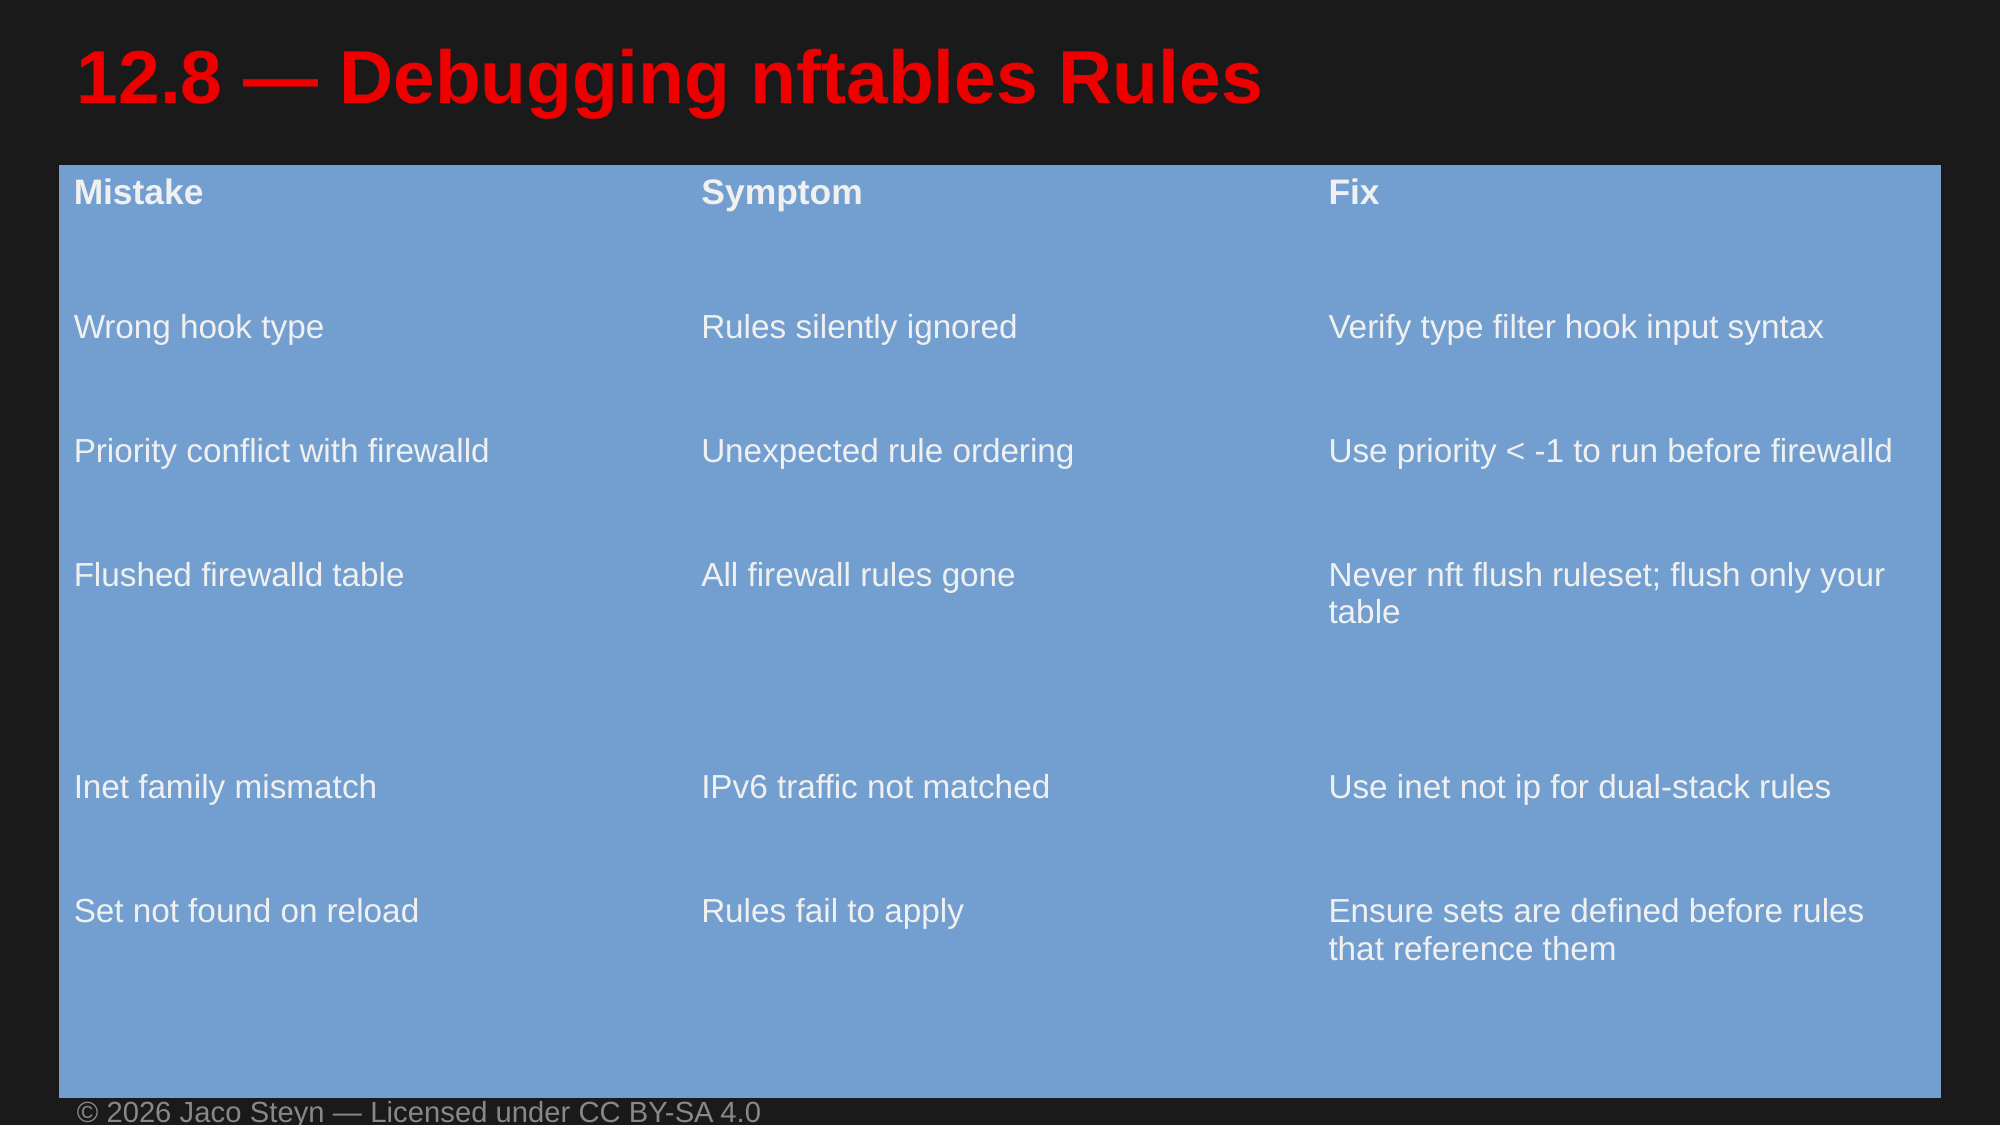

12.8 — Debugging nftables Rules
| Mistake | Symptom | Fix |
| --- | --- | --- |
| Wrong hook type | Rules silently ignored | Verify type filter hook input syntax |
| Priority conflict with firewalld | Unexpected rule ordering | Use priority < -1 to run before firewalld |
| Flushed firewalld table | All firewall rules gone | Never nft flush ruleset; flush only your table |
| Inet family mismatch | IPv6 traffic not matched | Use inet not ip for dual-stack rules |
| Set not found on reload | Rules fail to apply | Ensure sets are defined before rules that reference them |
© 2026 Jaco Steyn — Licensed under CC BY-SA 4.0